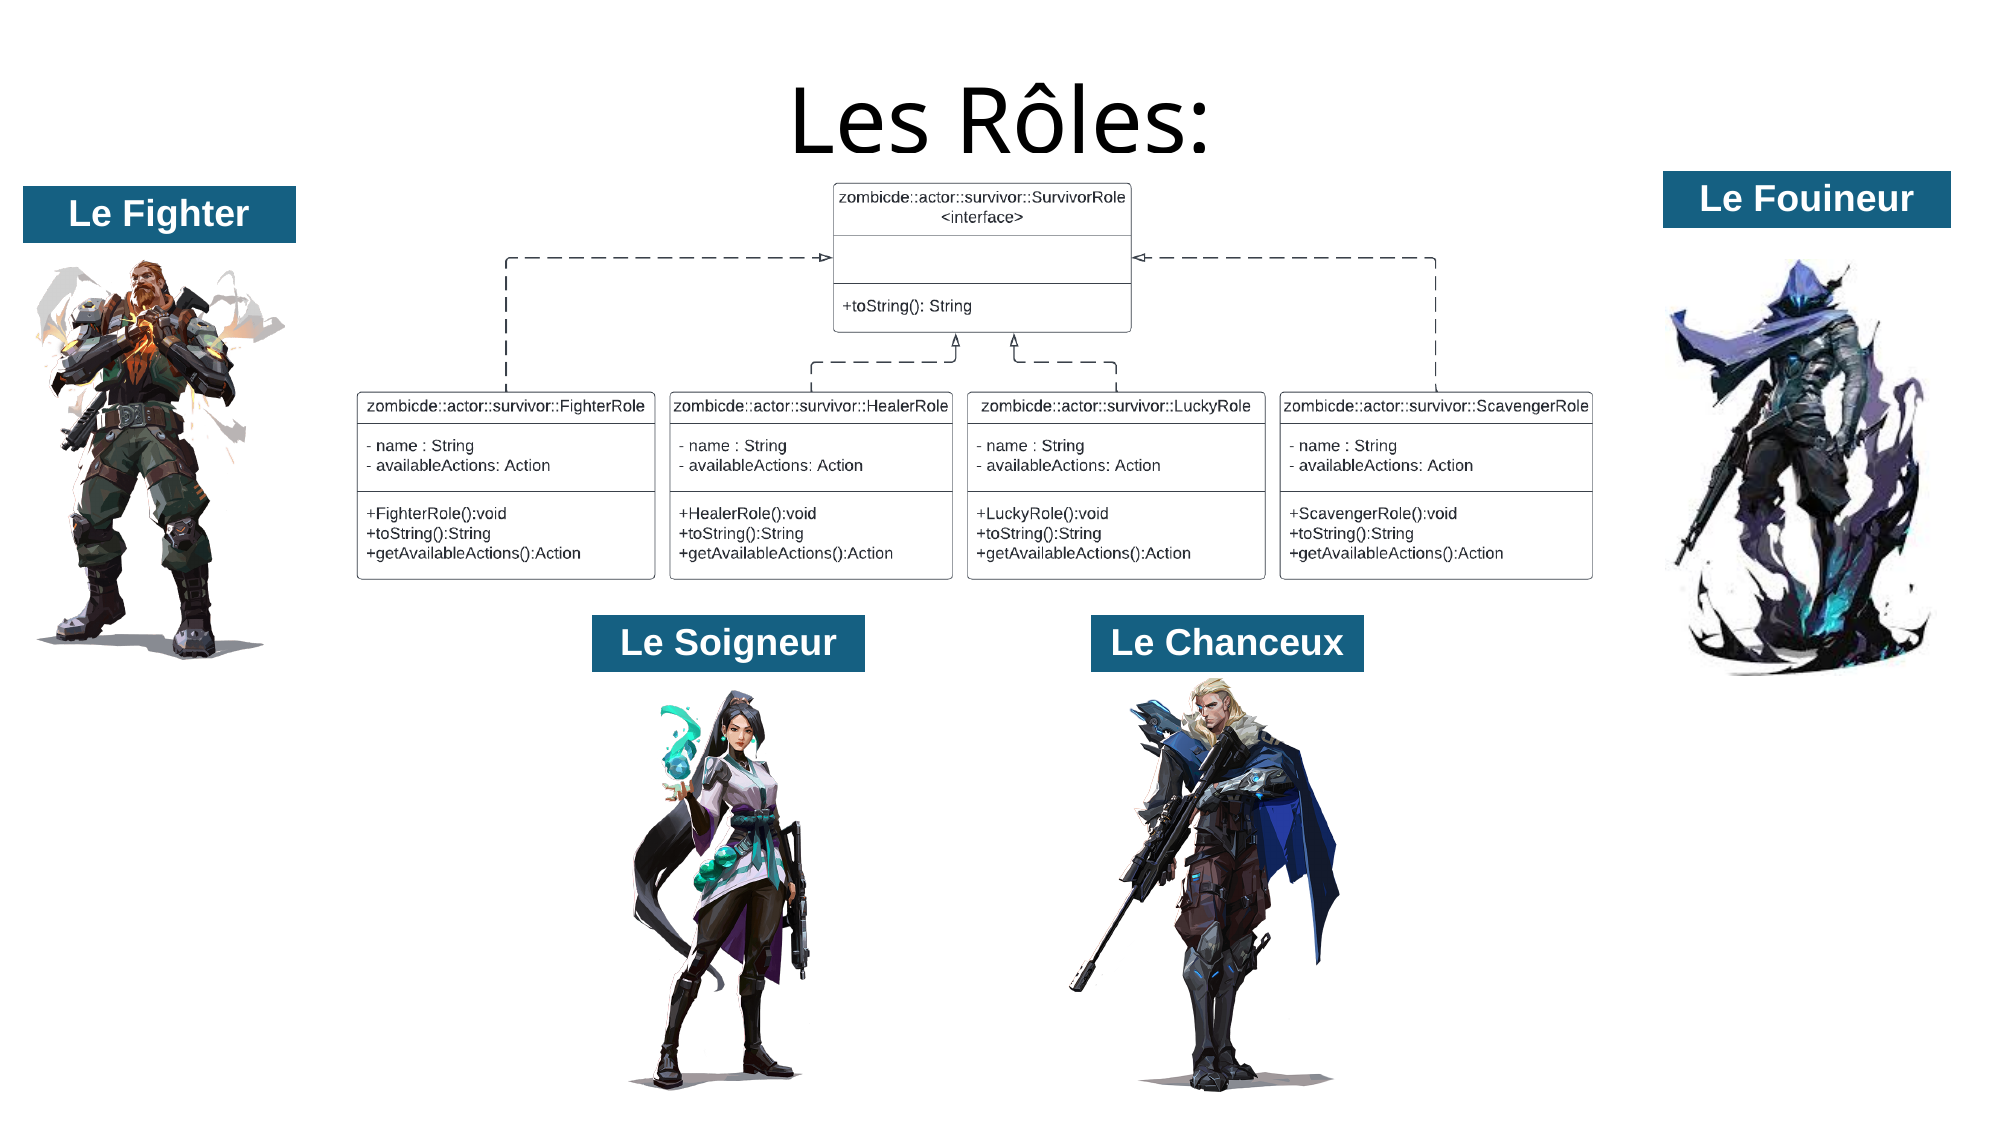

# Les Rôles:
| Le Fouineur |
| --- |
| Le Fighter |
| --- |
| Le Soigneur |
| --- |
| Le Chanceux |
| --- |